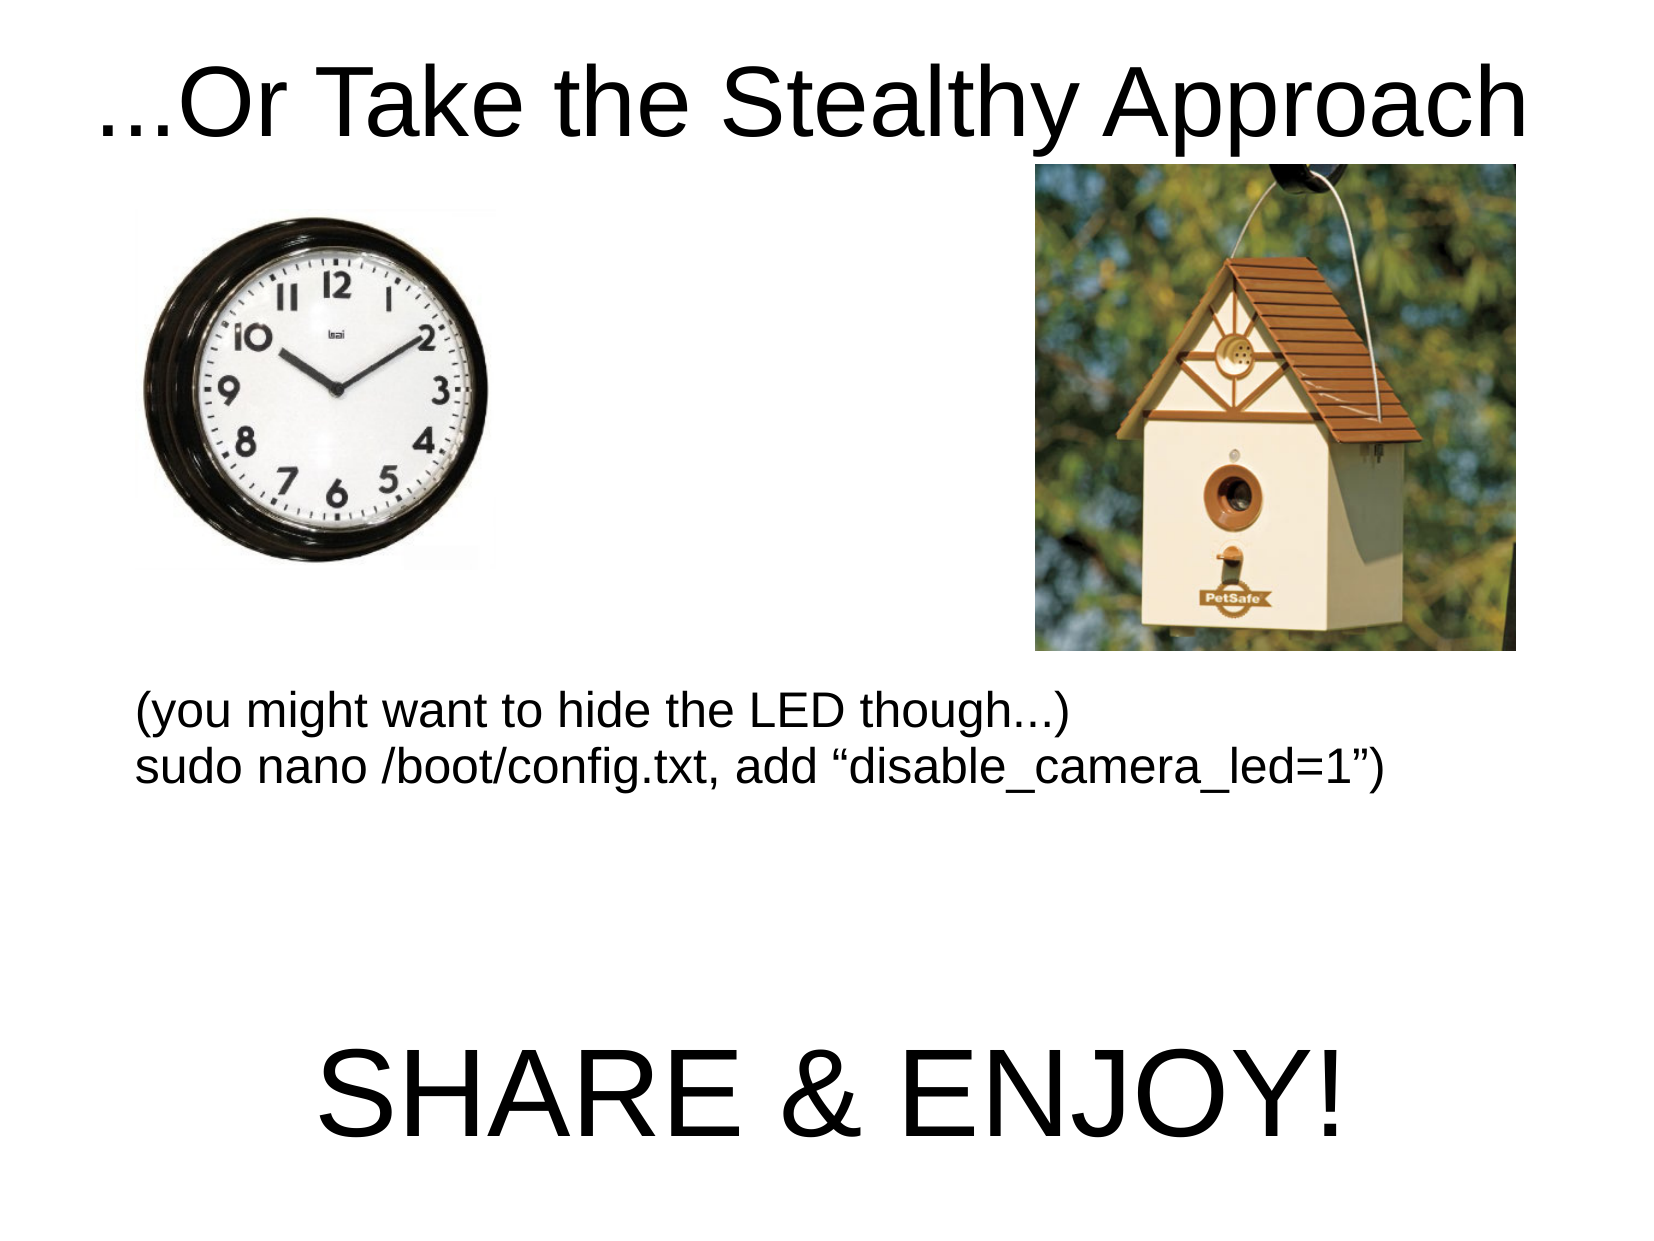

...Or Take the Stealthy Approach
(you might want to hide the LED though...)
sudo nano /boot/config.txt, add “disable_camera_led=1”)
SHARE & ENJOY!